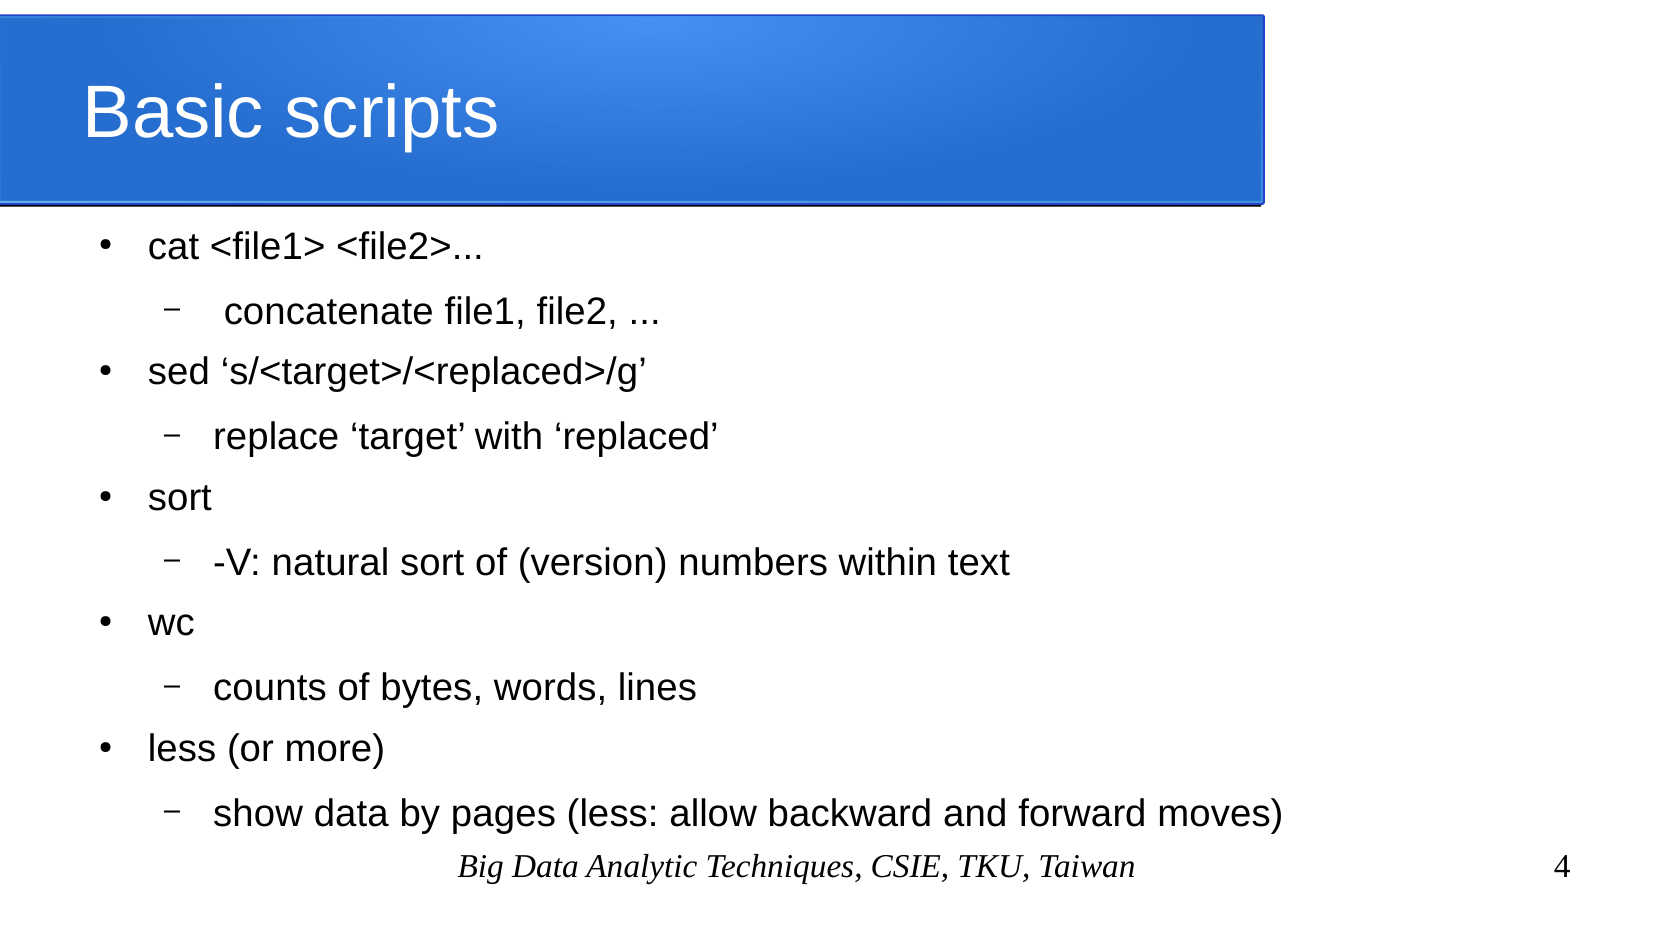

# Basic scripts
cat <file1> <file2>...
 concatenate file1, file2, ...
sed ‘s/<target>/<replaced>/g’
replace ‘target’ with ‘replaced’
sort
-V: natural sort of (version) numbers within text
wc
counts of bytes, words, lines
less (or more)
show data by pages (less: allow backward and forward moves)
Big Data Analytic Techniques, CSIE, TKU, Taiwan
4